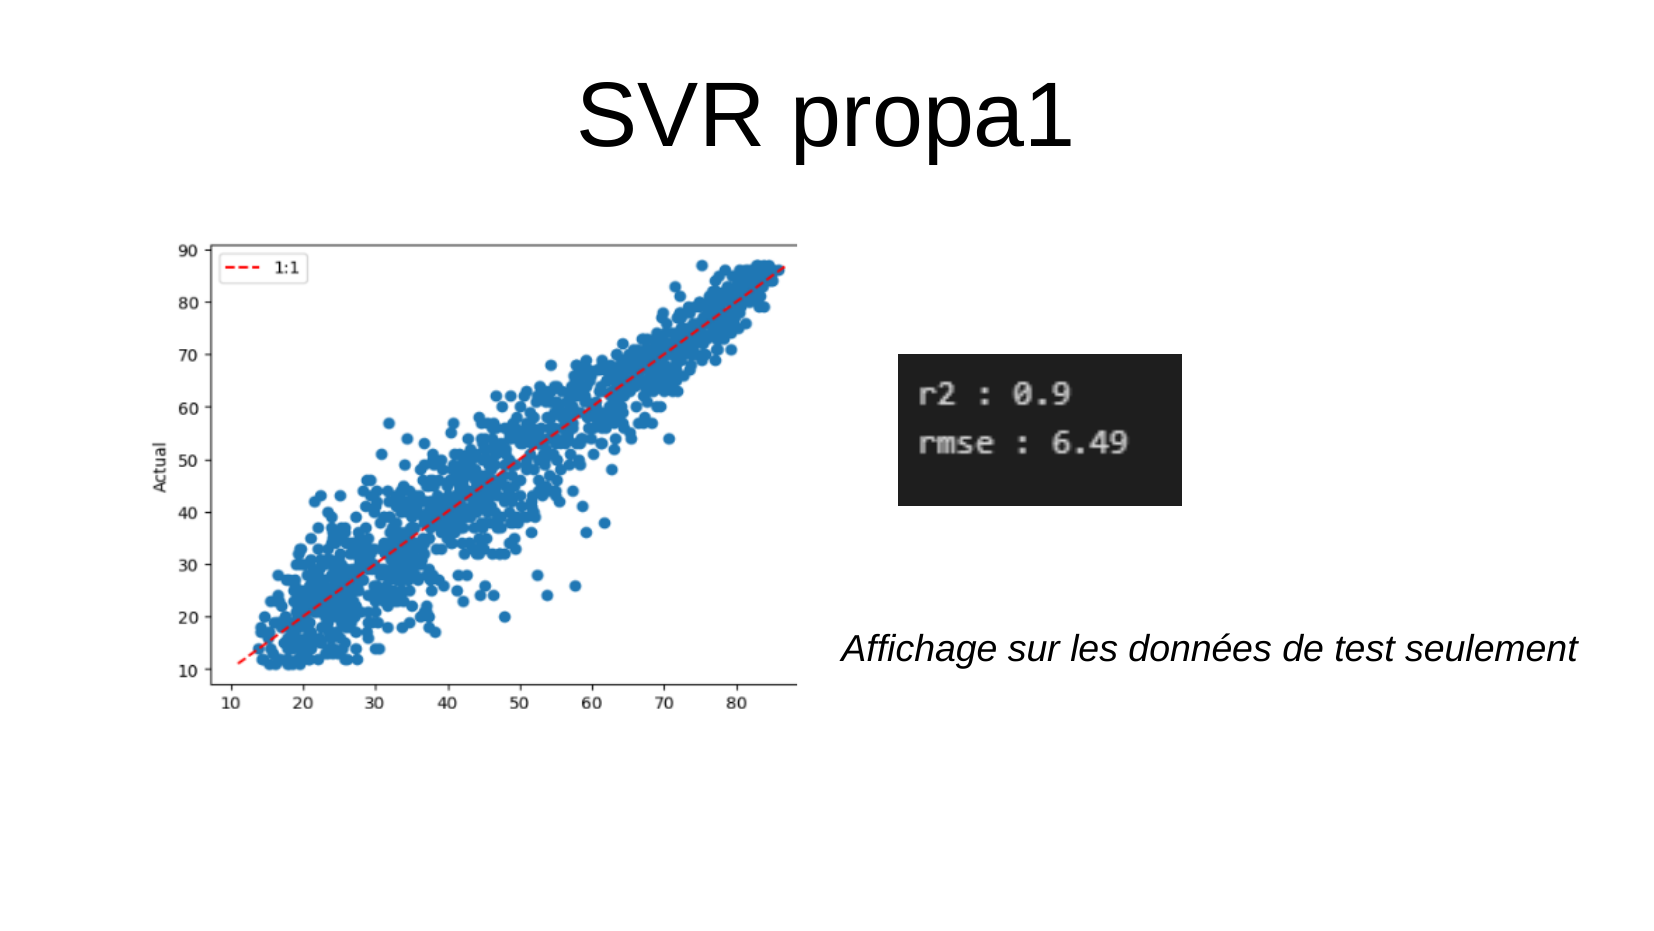

# SVR propa1
Affichage sur les données de test seulement